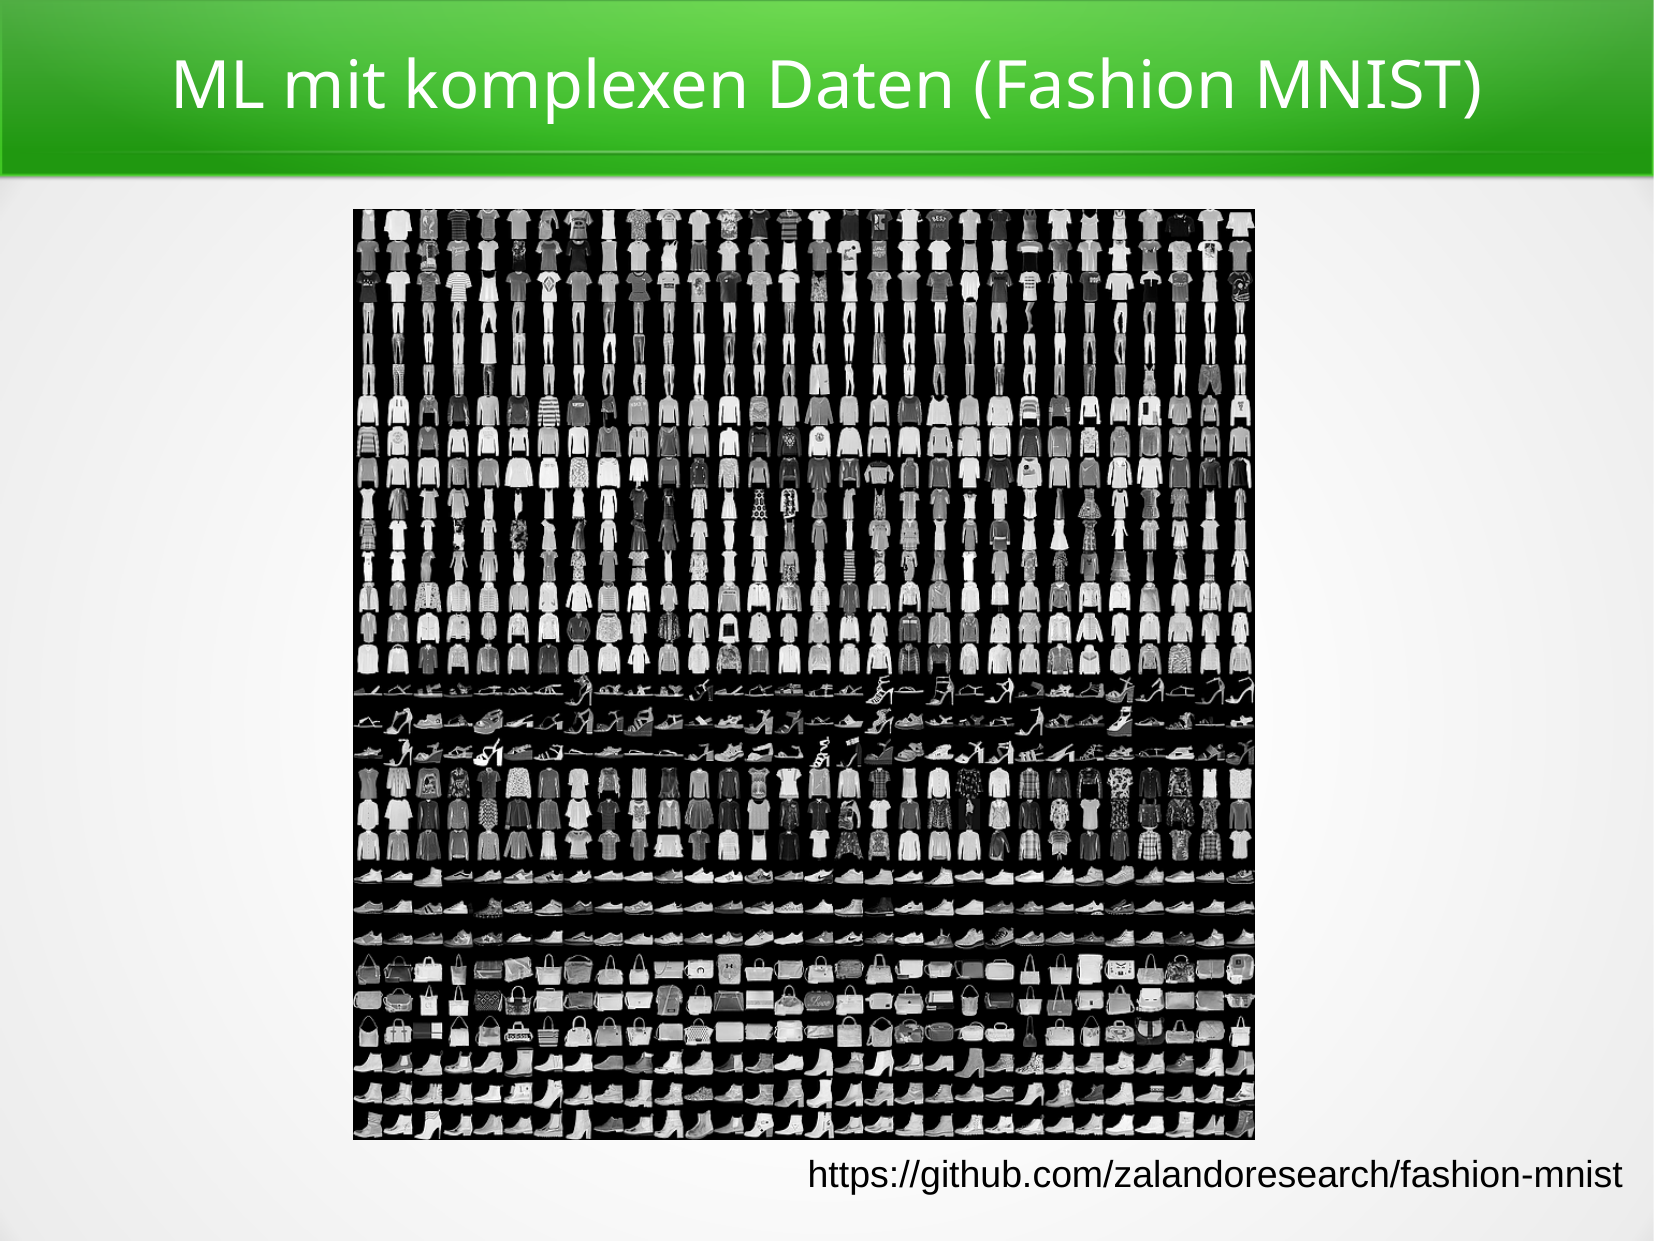

# ML mit komplexen Daten (Fashion MNIST)
https://github.com/zalandoresearch/fashion-mnist